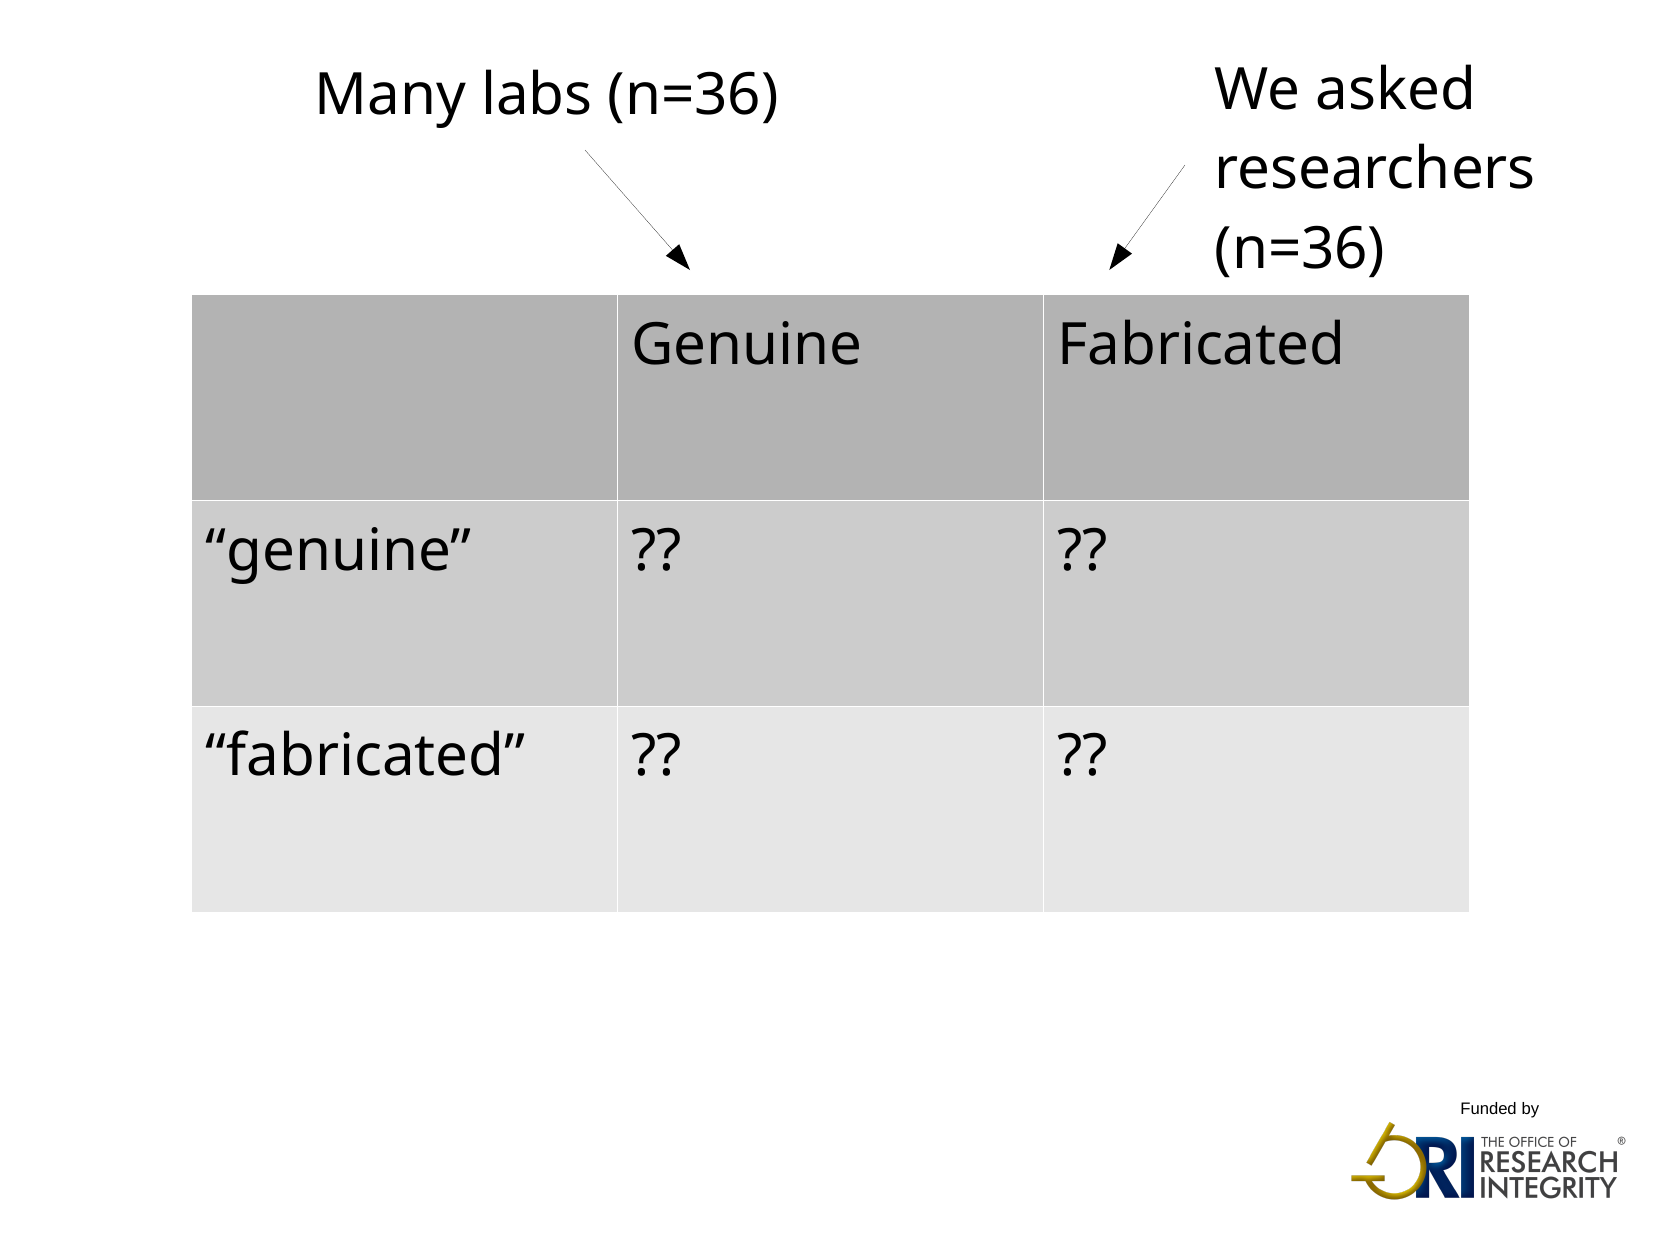

We asked researchers
(n=36)
Many labs (n=36)
| | Genuine | Fabricated |
| --- | --- | --- |
| “genuine” | ?? | ?? |
| “fabricated” | ?? | ?? |
Funded by